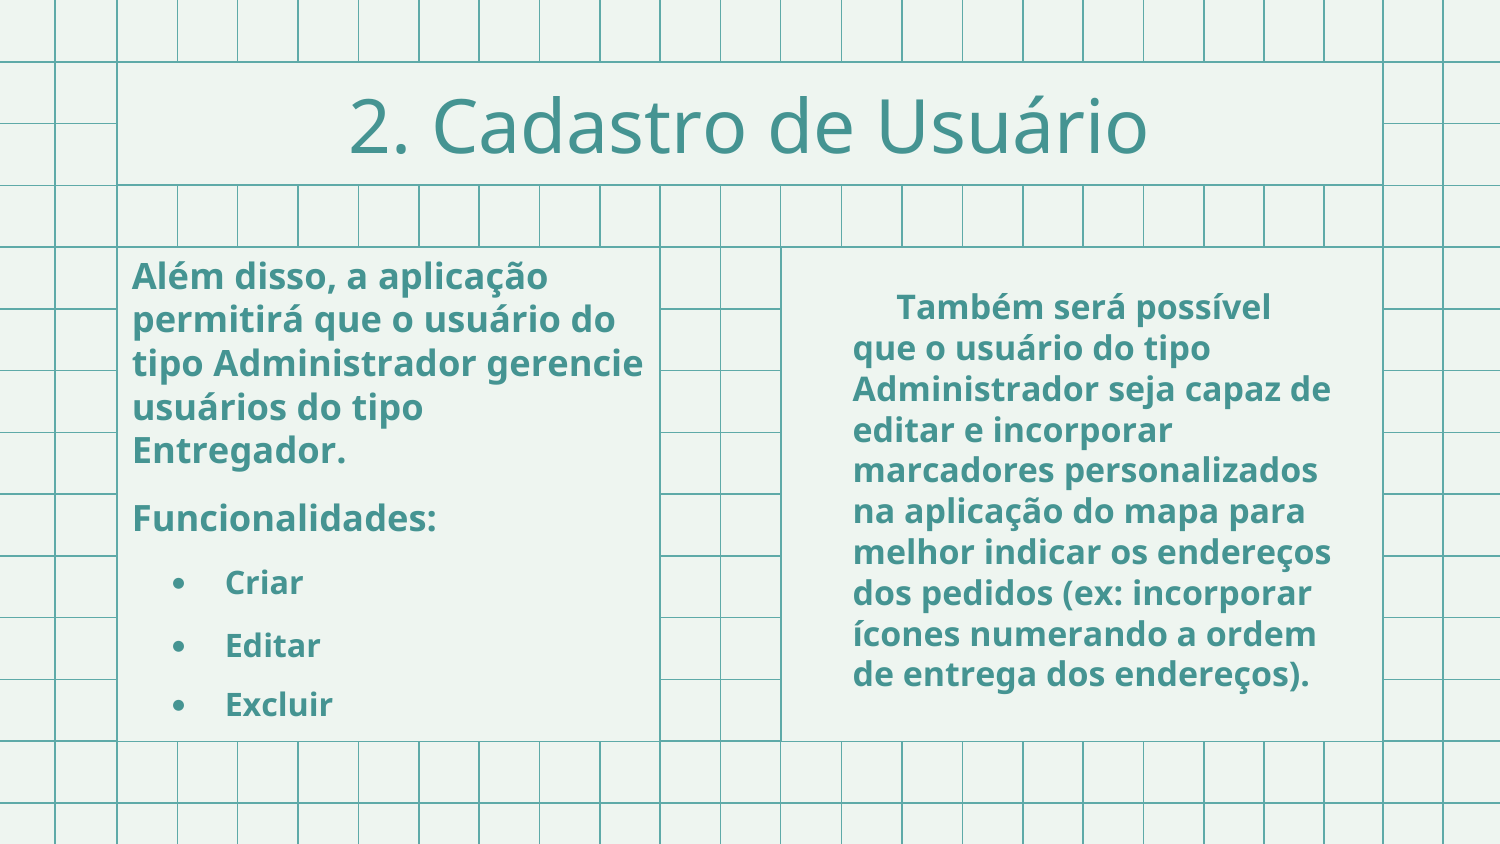

# 2. Cadastro de Usuário
Além disso, a aplicação permitirá que o usuário do tipo Administrador gerencie usuários do tipo Entregador.
Funcionalidades:
Criar
Editar
Excluir
Também será possível que o usuário do tipo Administrador seja capaz de editar e incorporar marcadores personalizados na aplicação do mapa para melhor indicar os endereços dos pedidos (ex: incorporar ícones numerando a ordem de entrega dos endereços).